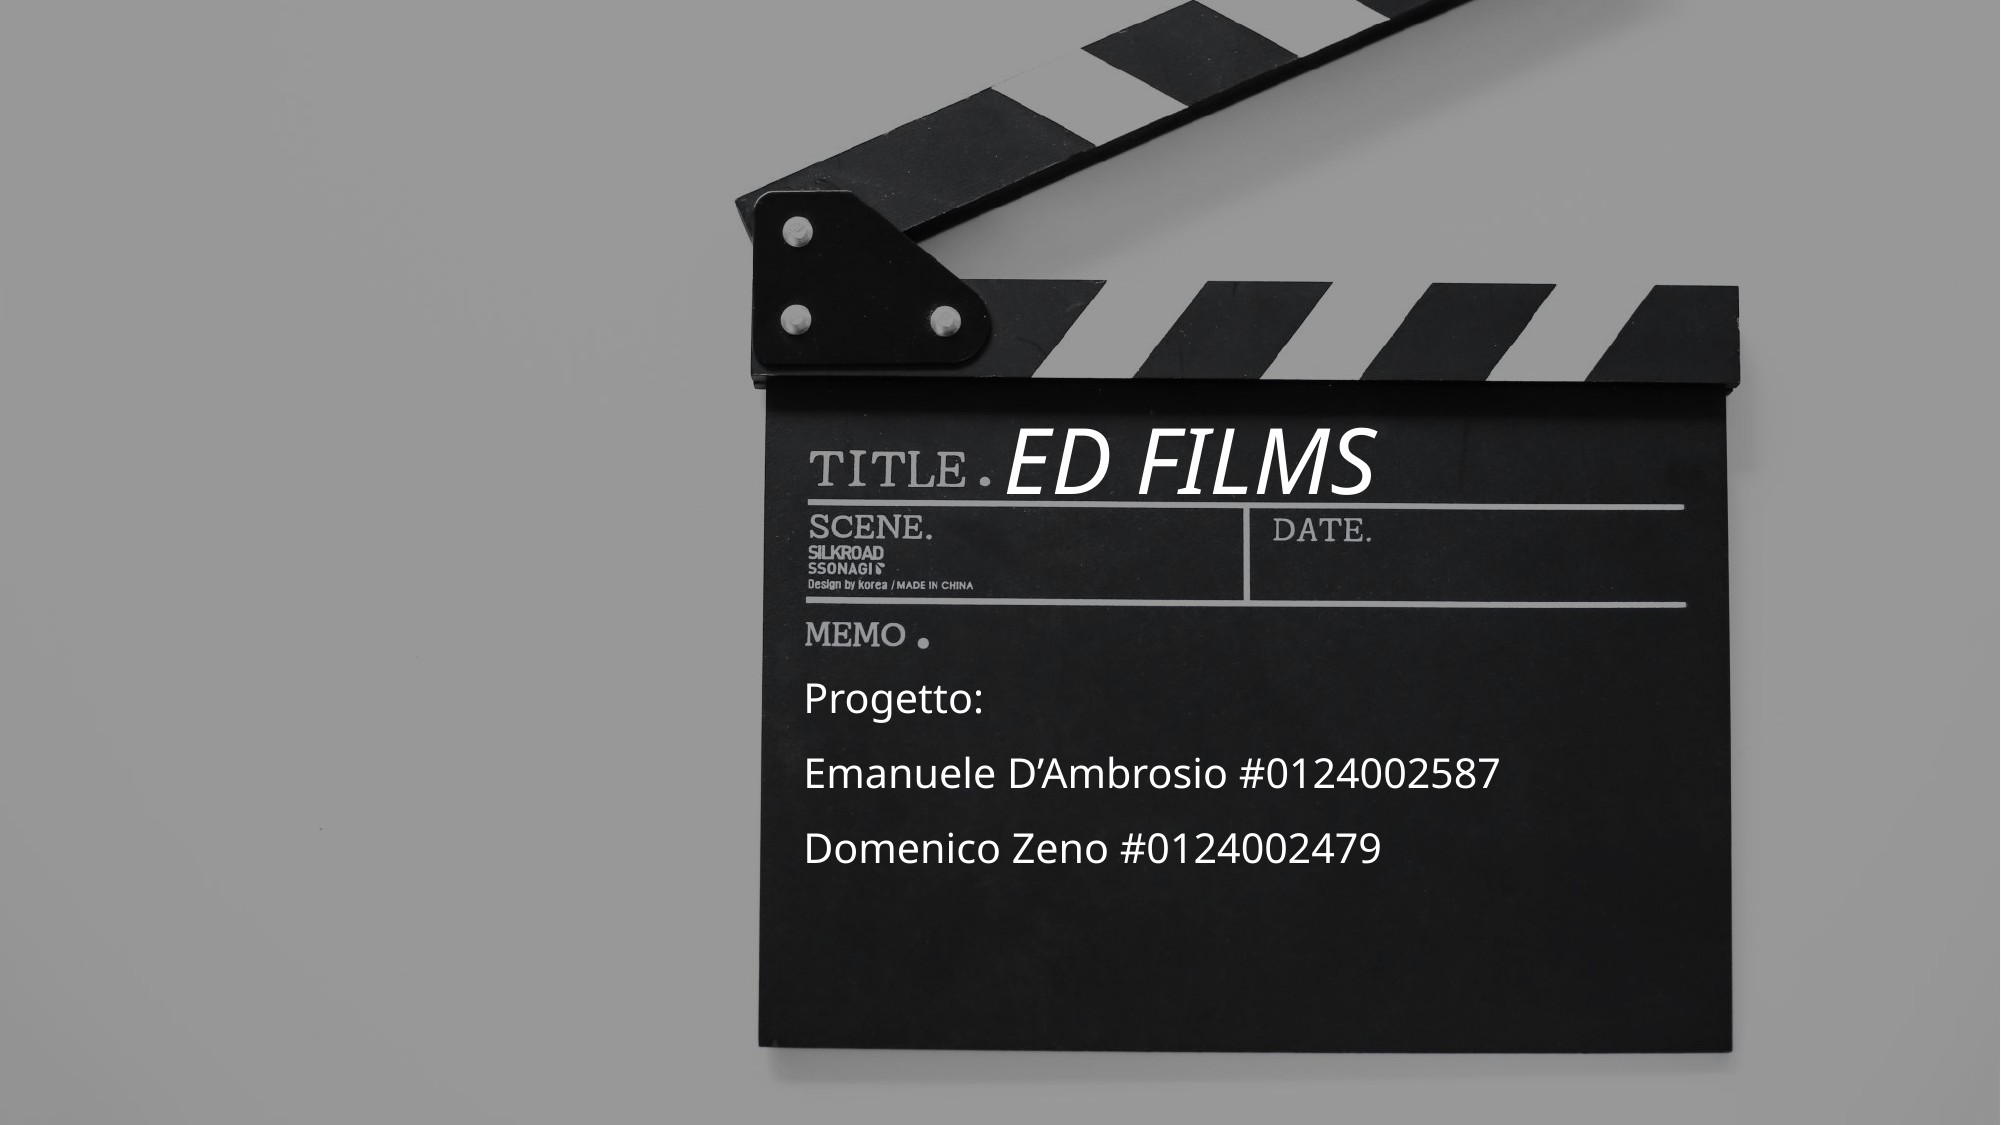

# ED FILMS
Progetto:
Emanuele D’Ambrosio #0124002587
Domenico Zeno #0124002479